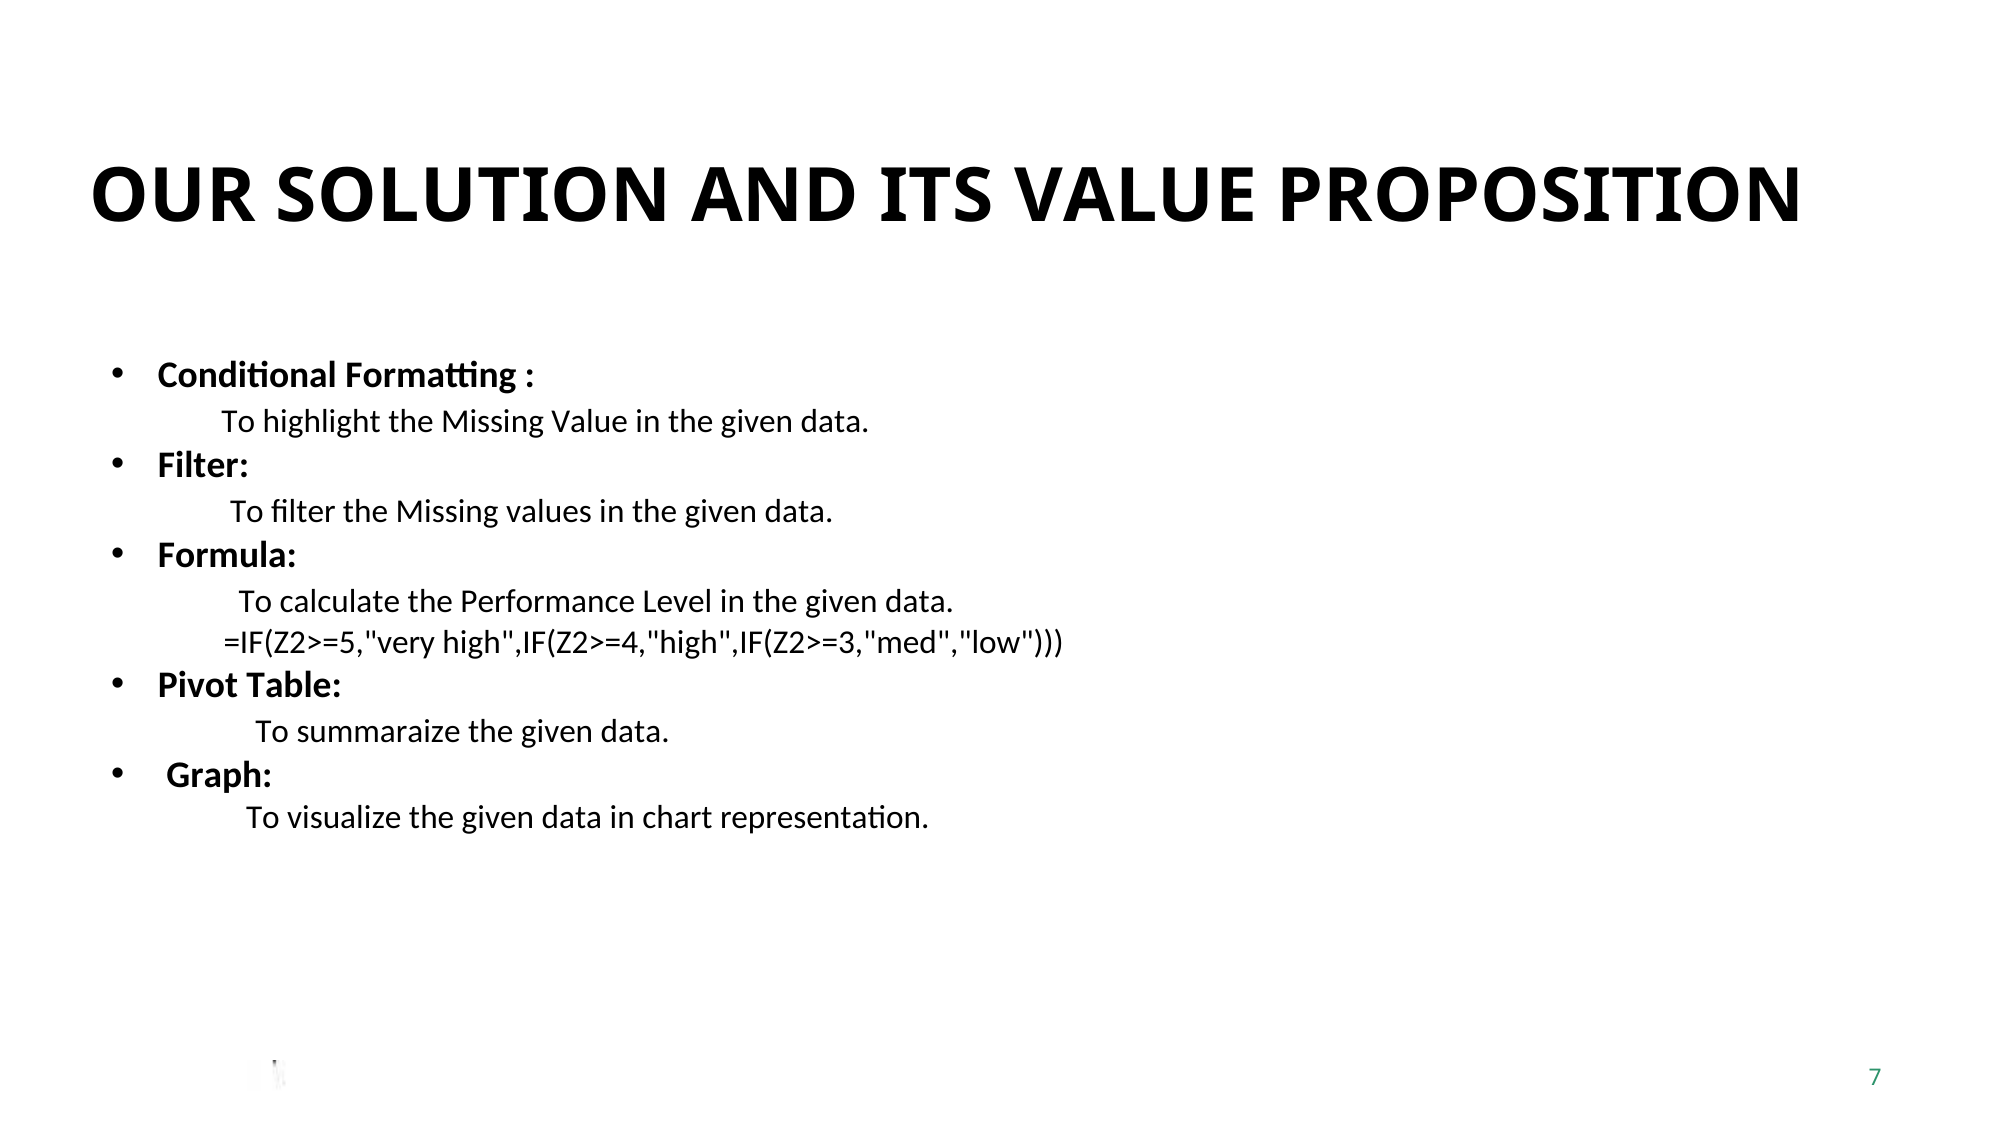

# OUR SOLUTION AND ITS VALUE PROPOSITION
Conditional Formatting :
 To highlight the Missing Value in the given data.
Filter:
 To filter the Missing values in the given data.
Formula:
 To calculate the Performance Level in the given data.
 =IF(Z2>=5,"very high",IF(Z2>=4,"high",IF(Z2>=3,"med","low")))
Pivot Table:
 To summaraize the given data.
 Graph:
 To visualize the given data in chart representation.